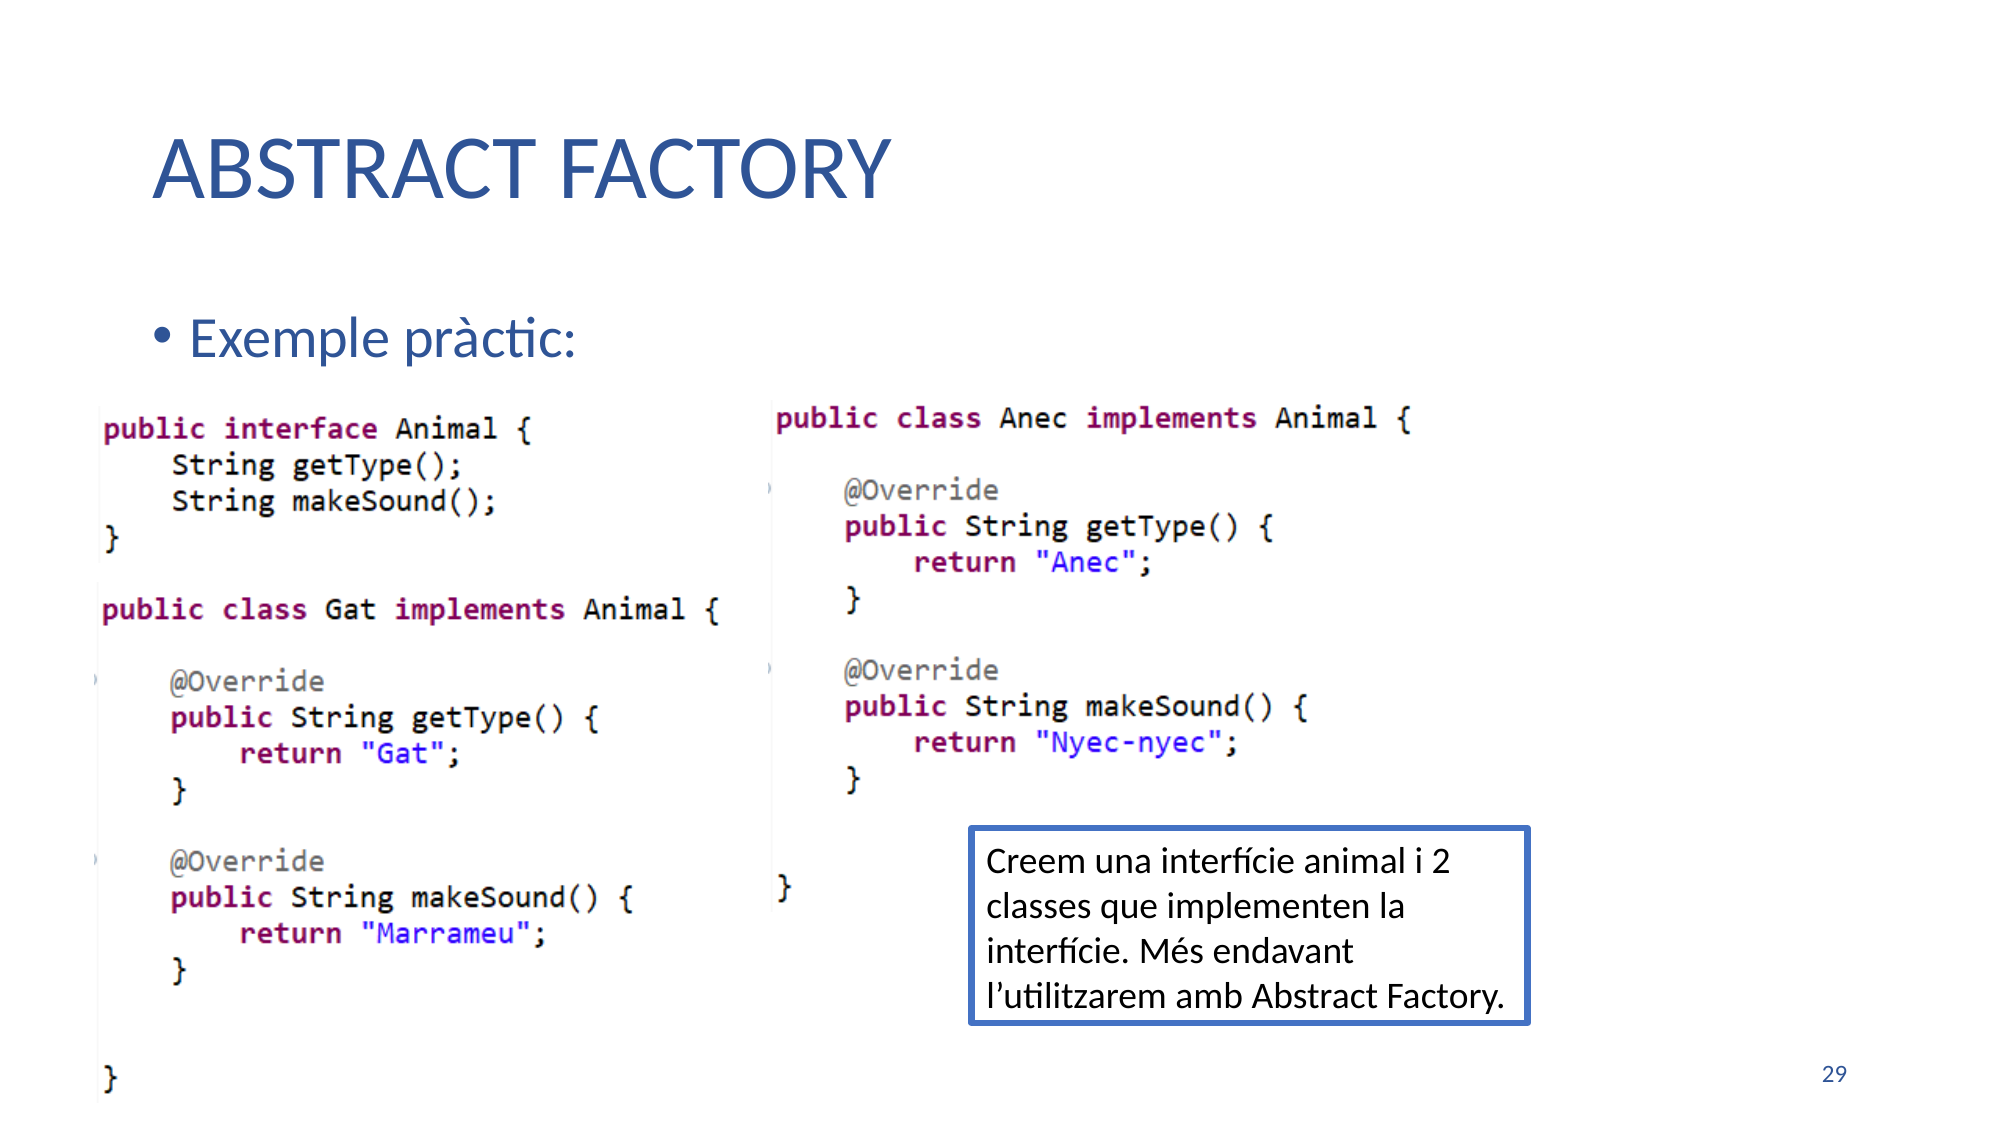

# ABSTRACT FACTORY
Exemple pràctic:
Creem una interfície animal i 2 classes que implementen la interfície. Més endavant l’utilitzarem amb Abstract Factory.